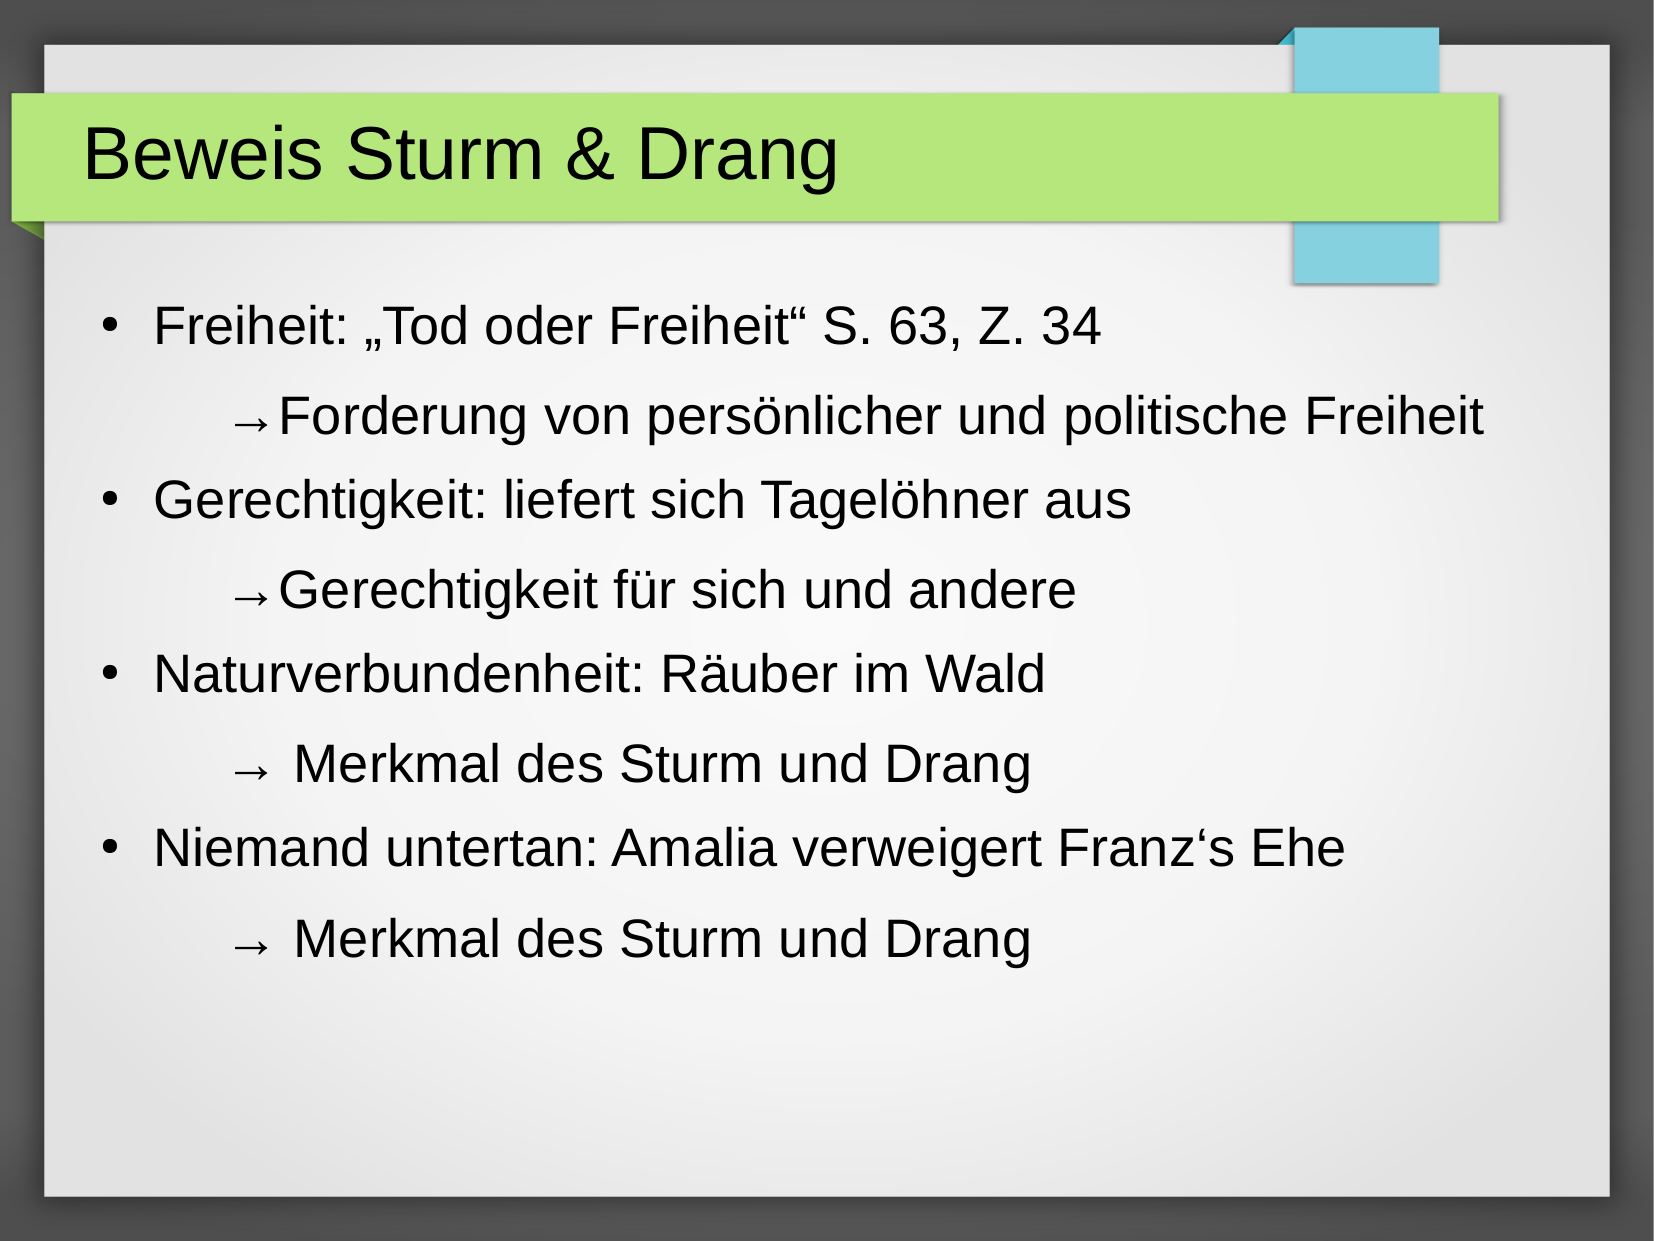

# Beweis Sturm & Drang
Freiheit: „Tod oder Freiheit“ S. 63, Z. 34
→Forderung von persönlicher und politische Freiheit
Gerechtigkeit: liefert sich Tagelöhner aus
→Gerechtigkeit für sich und andere
Naturverbundenheit: Räuber im Wald
→ Merkmal des Sturm und Drang
Niemand untertan: Amalia verweigert Franz‘s Ehe
→ Merkmal des Sturm und Drang